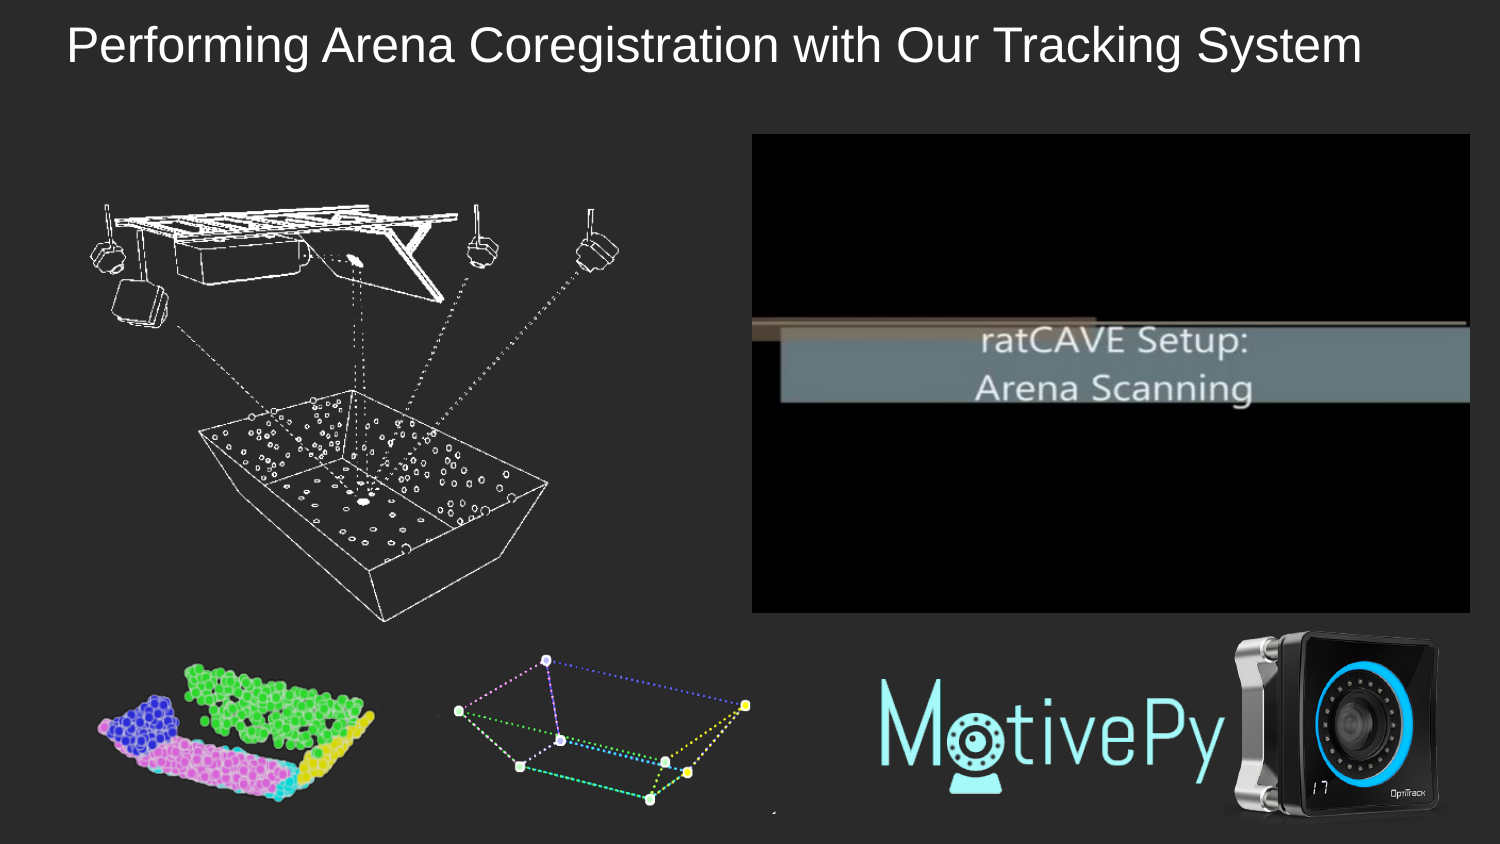

# Performing Arena Coregistration with Our Tracking System